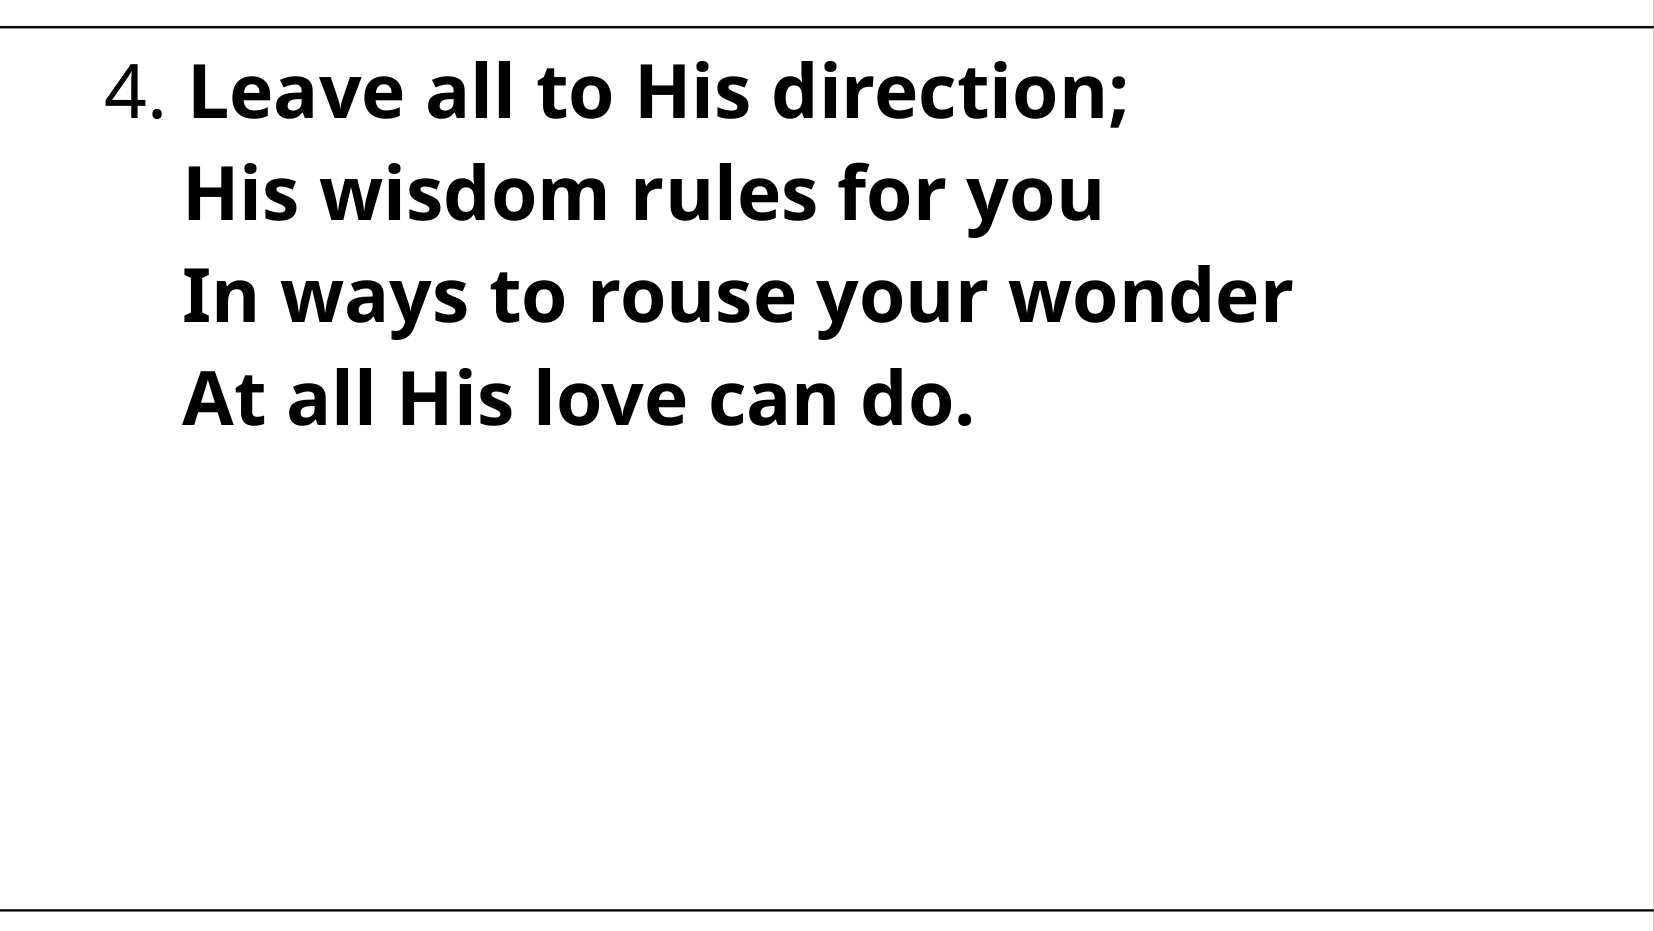

4. Leave all to His direction;
 His wisdom rules for you
 In ways to rouse your wonder
 At all His love can do.